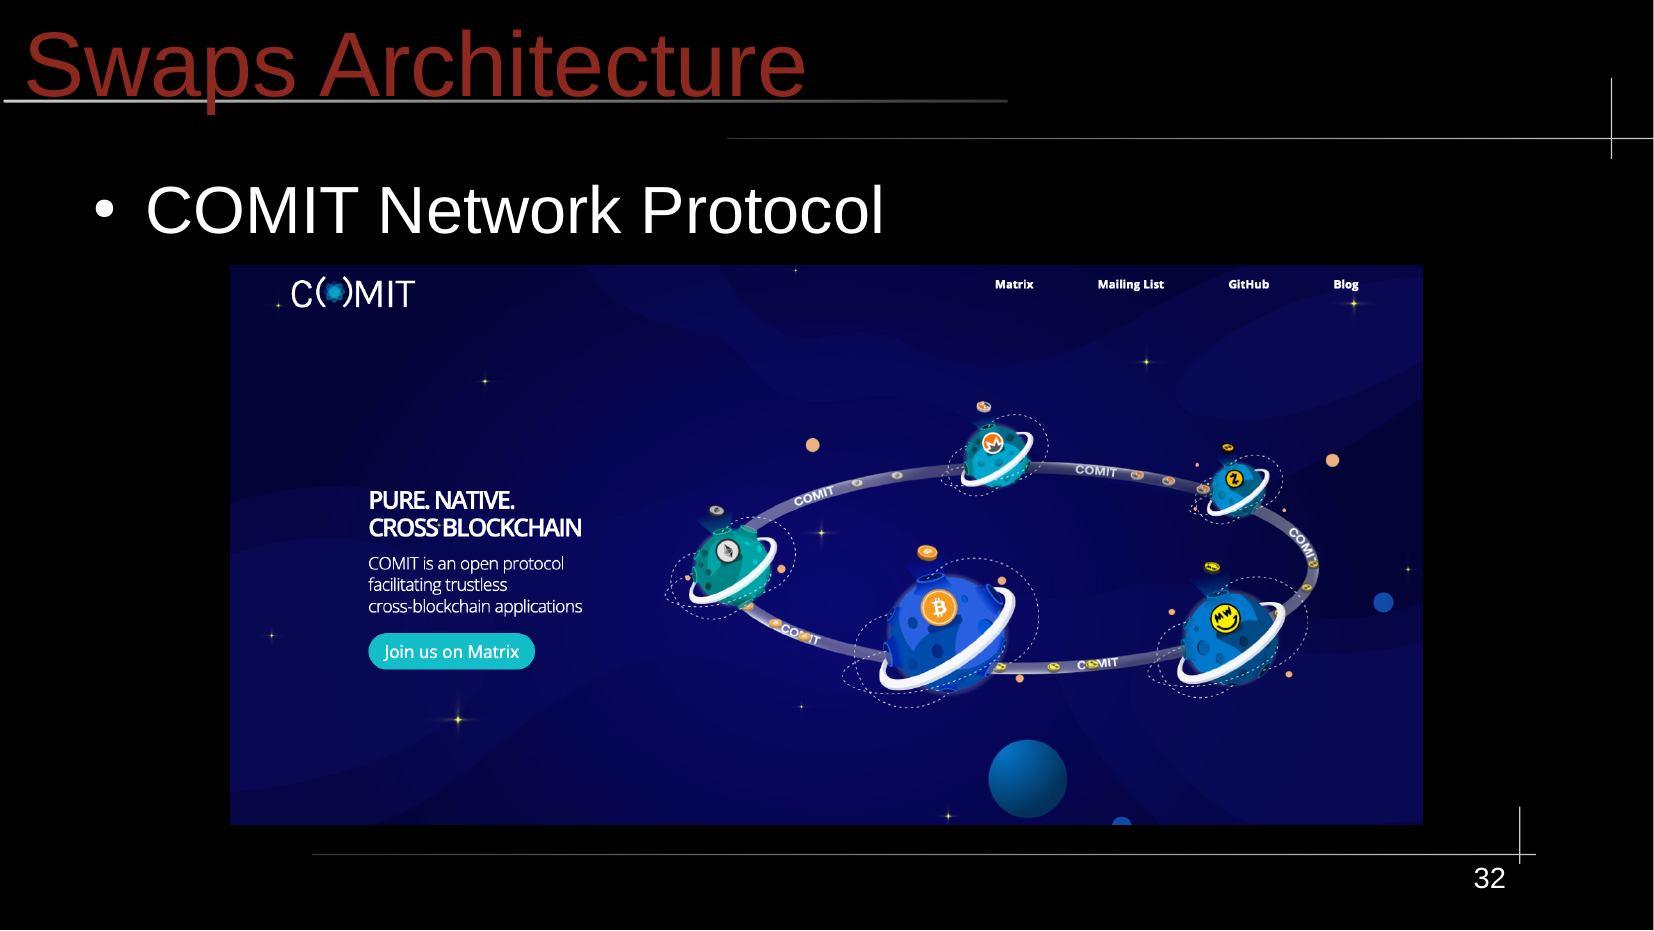

# Swaps Architecture
COMIT Network Protocol
32